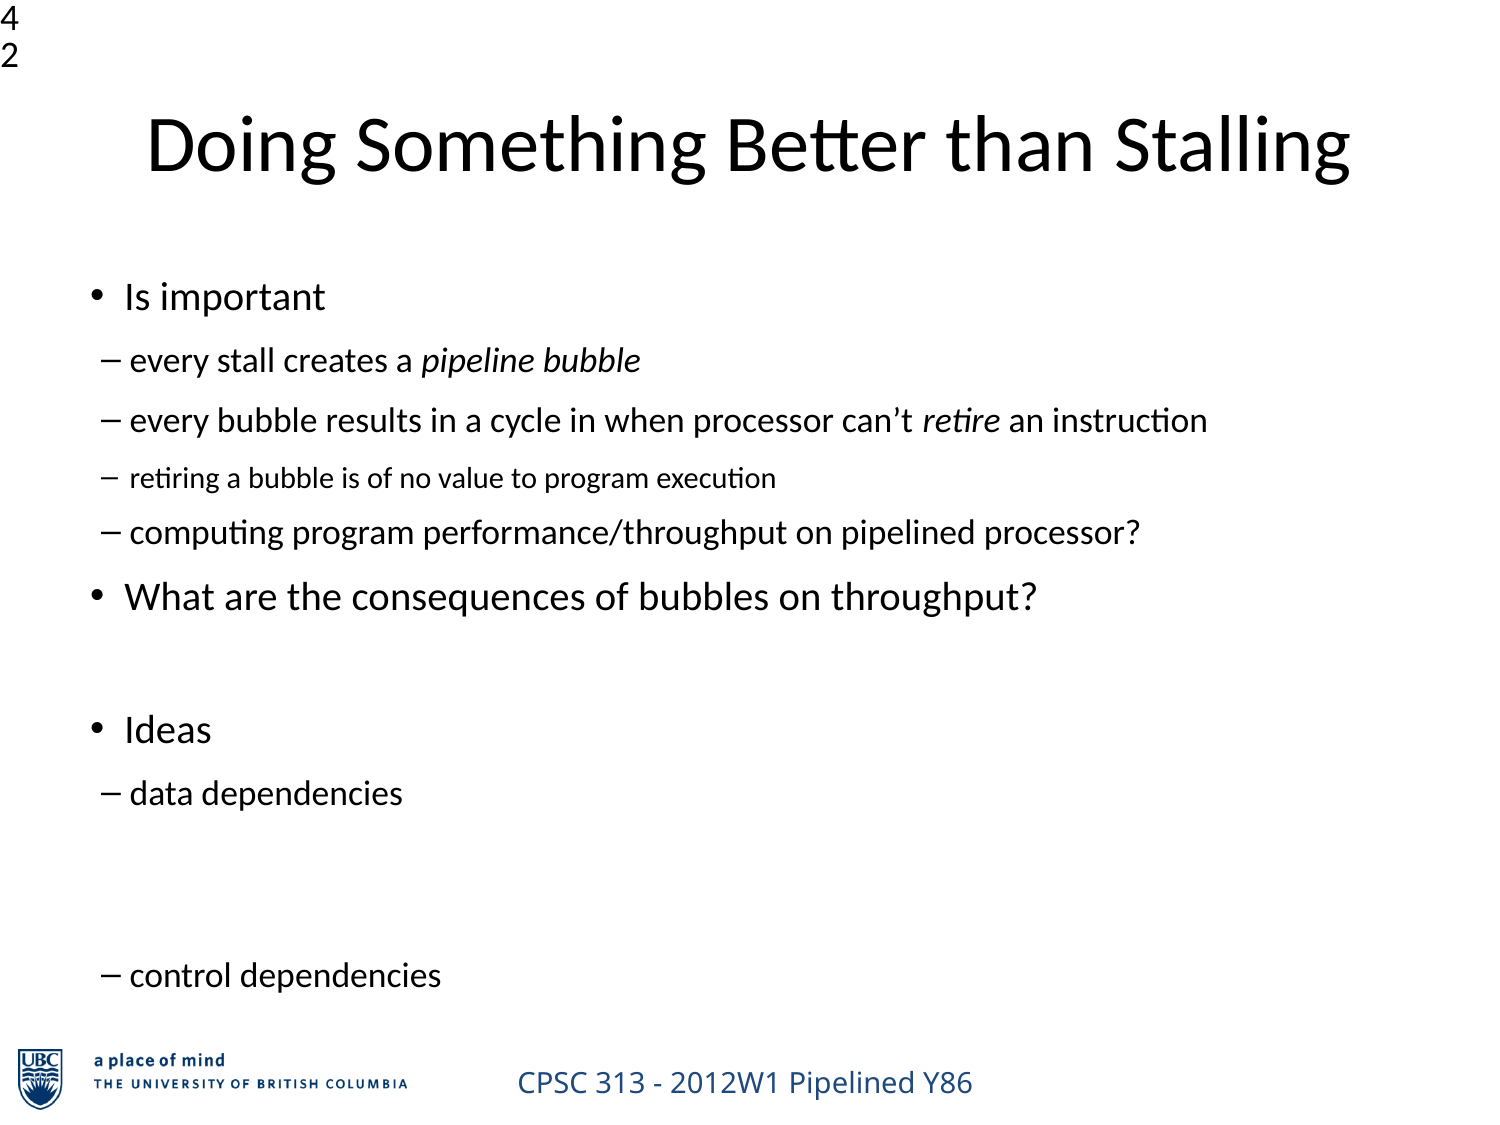

# Doing Something Better than Stalling
Is important
every stall creates a pipeline bubble
every bubble results in a cycle in when processor can’t retire an instruction
retiring a bubble is of no value to program execution
computing program performance/throughput on pipelined processor?
What are the consequences of bubbles on throughput?
Ideas
data dependencies
control dependencies